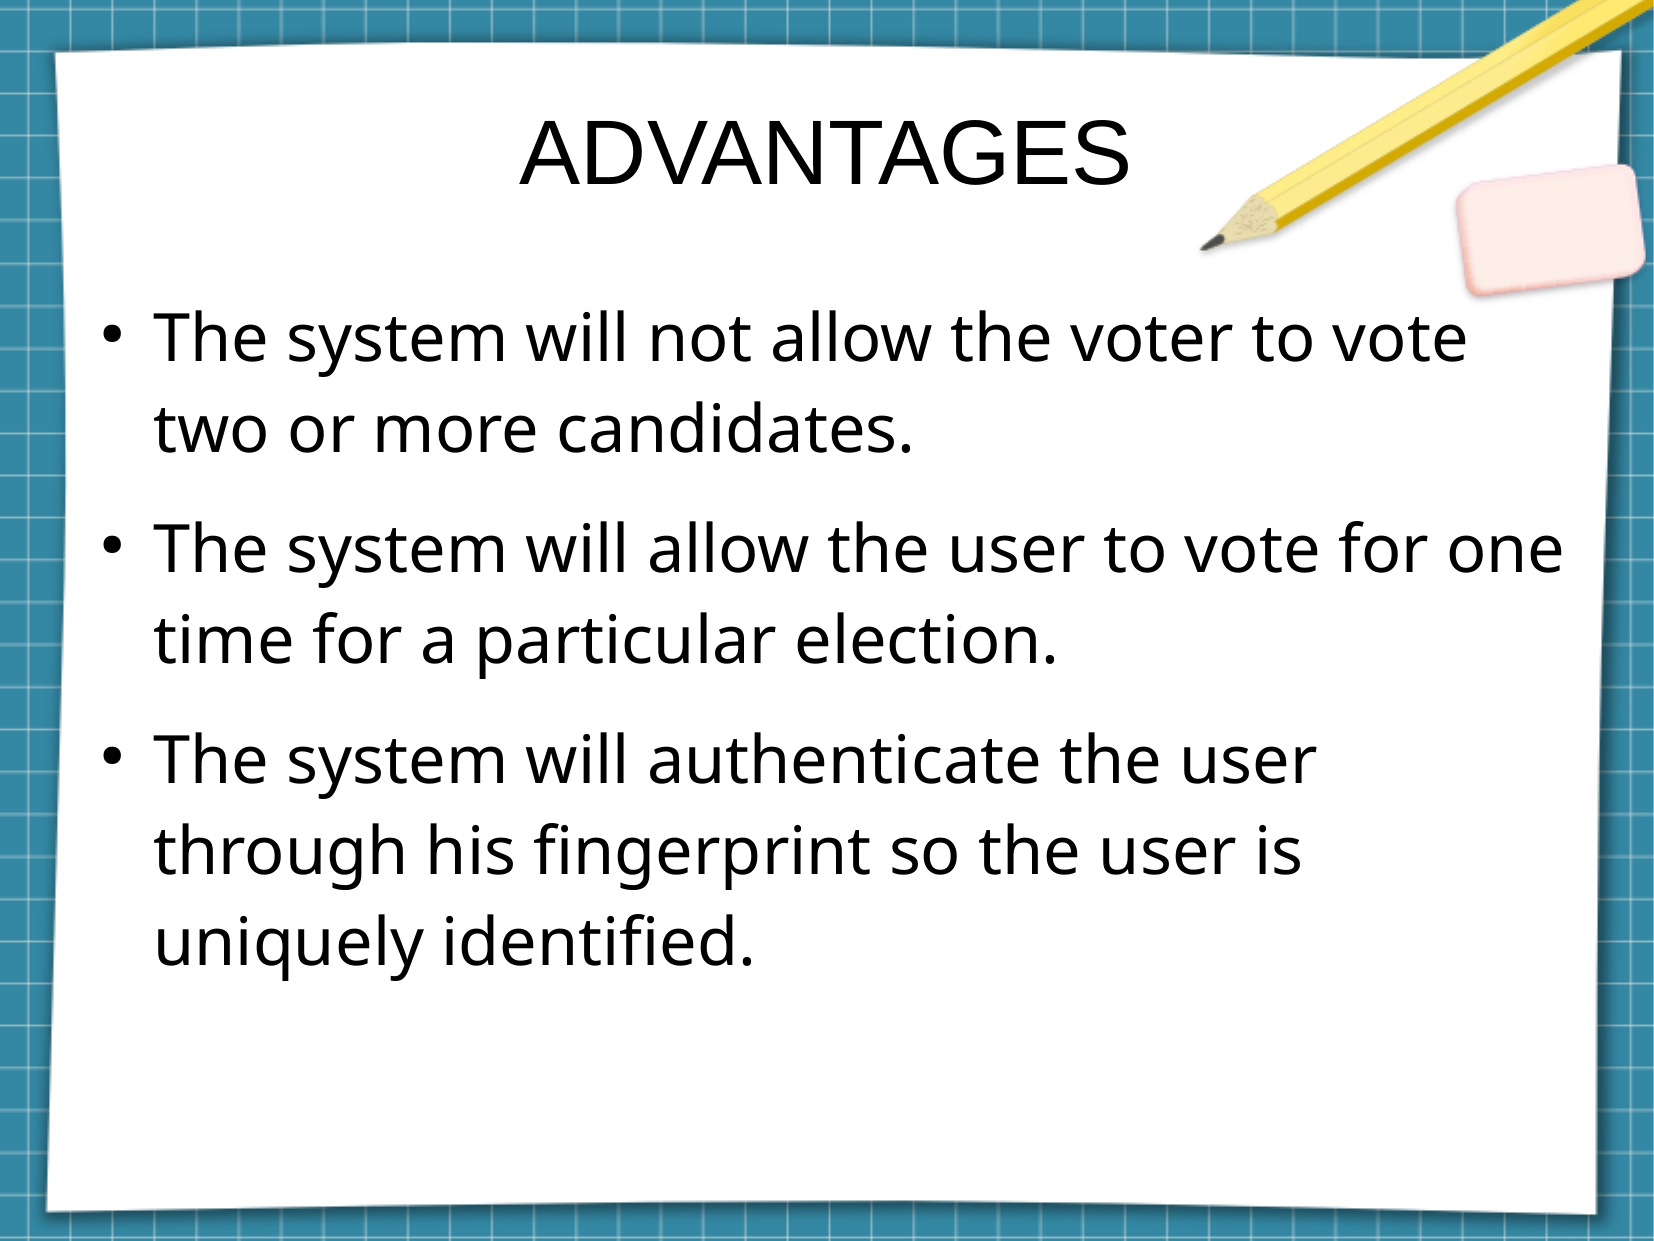

# ADVANTAGES
The system will not allow the voter to vote two or more candidates.
The system will allow the user to vote for one time for a particular election.
The system will authenticate the user through his fingerprint so the user is uniquely identified.